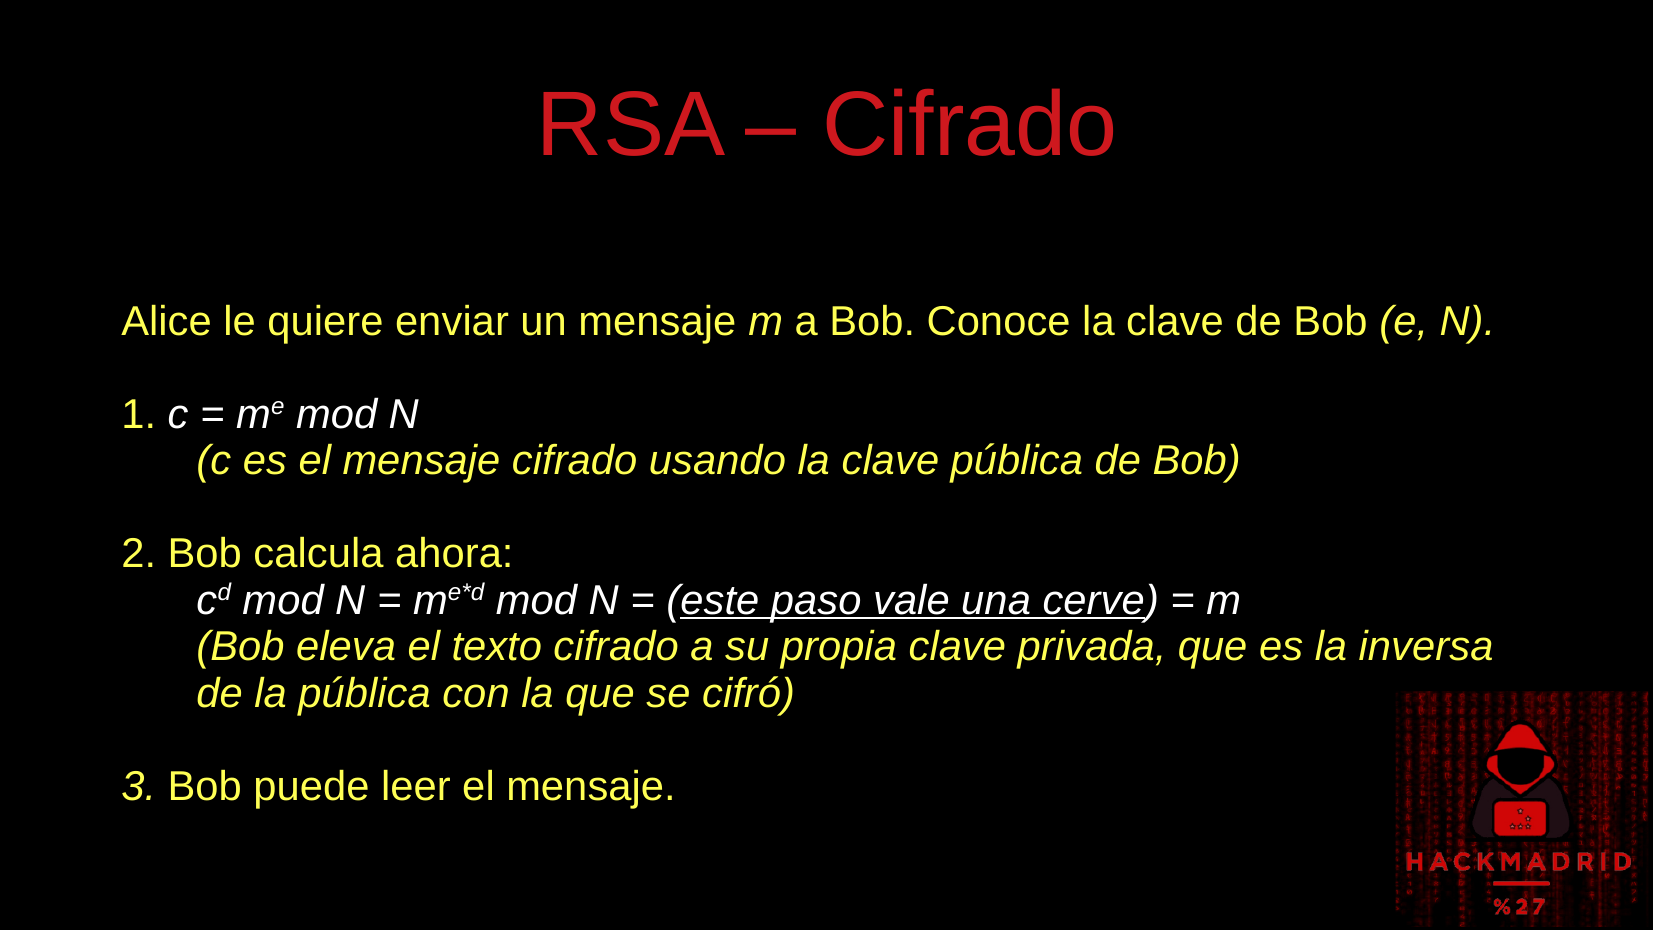

# RSA – Cifrado
Alice le quiere enviar un mensaje m a Bob. Conoce la clave de Bob (e, N).
1. c = me mod N
	(c es el mensaje cifrado usando la clave pública de Bob)
2. Bob calcula ahora:
	cd mod N = me*d mod N = (este paso vale una cerve) = m
	(Bob eleva el texto cifrado a su propia clave privada, que es la inversa 	de la pública con la que se cifró)
3. Bob puede leer el mensaje.